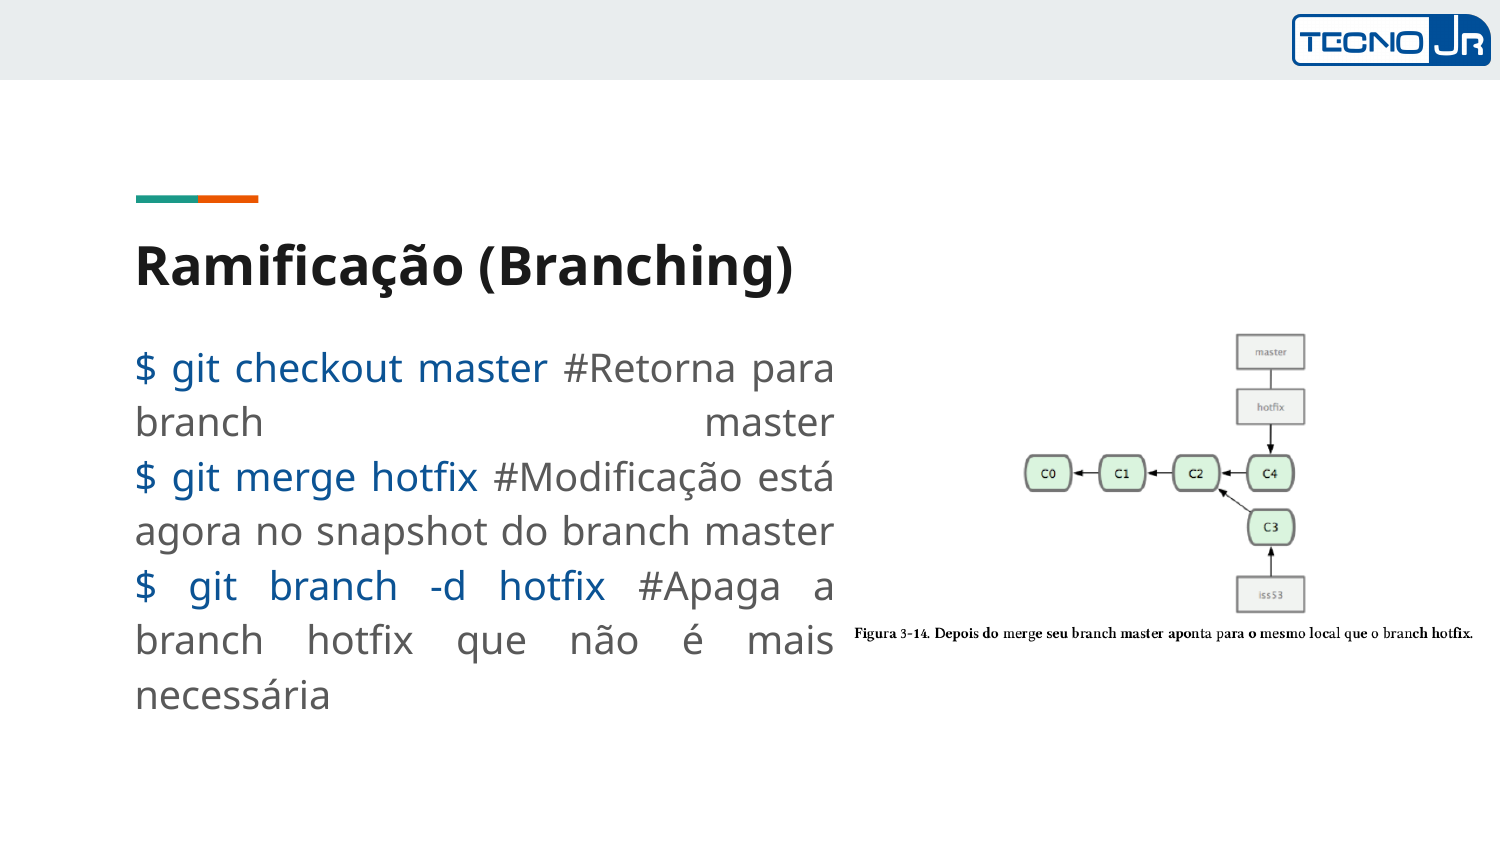

# Ramificação (Branching)
$ git checkout master #Retorna para branch master
$ git merge hotfix #Modificação está agora no snapshot do branch master
$ git branch -d hotfix #Apaga a branch hotfix que não é mais necessária